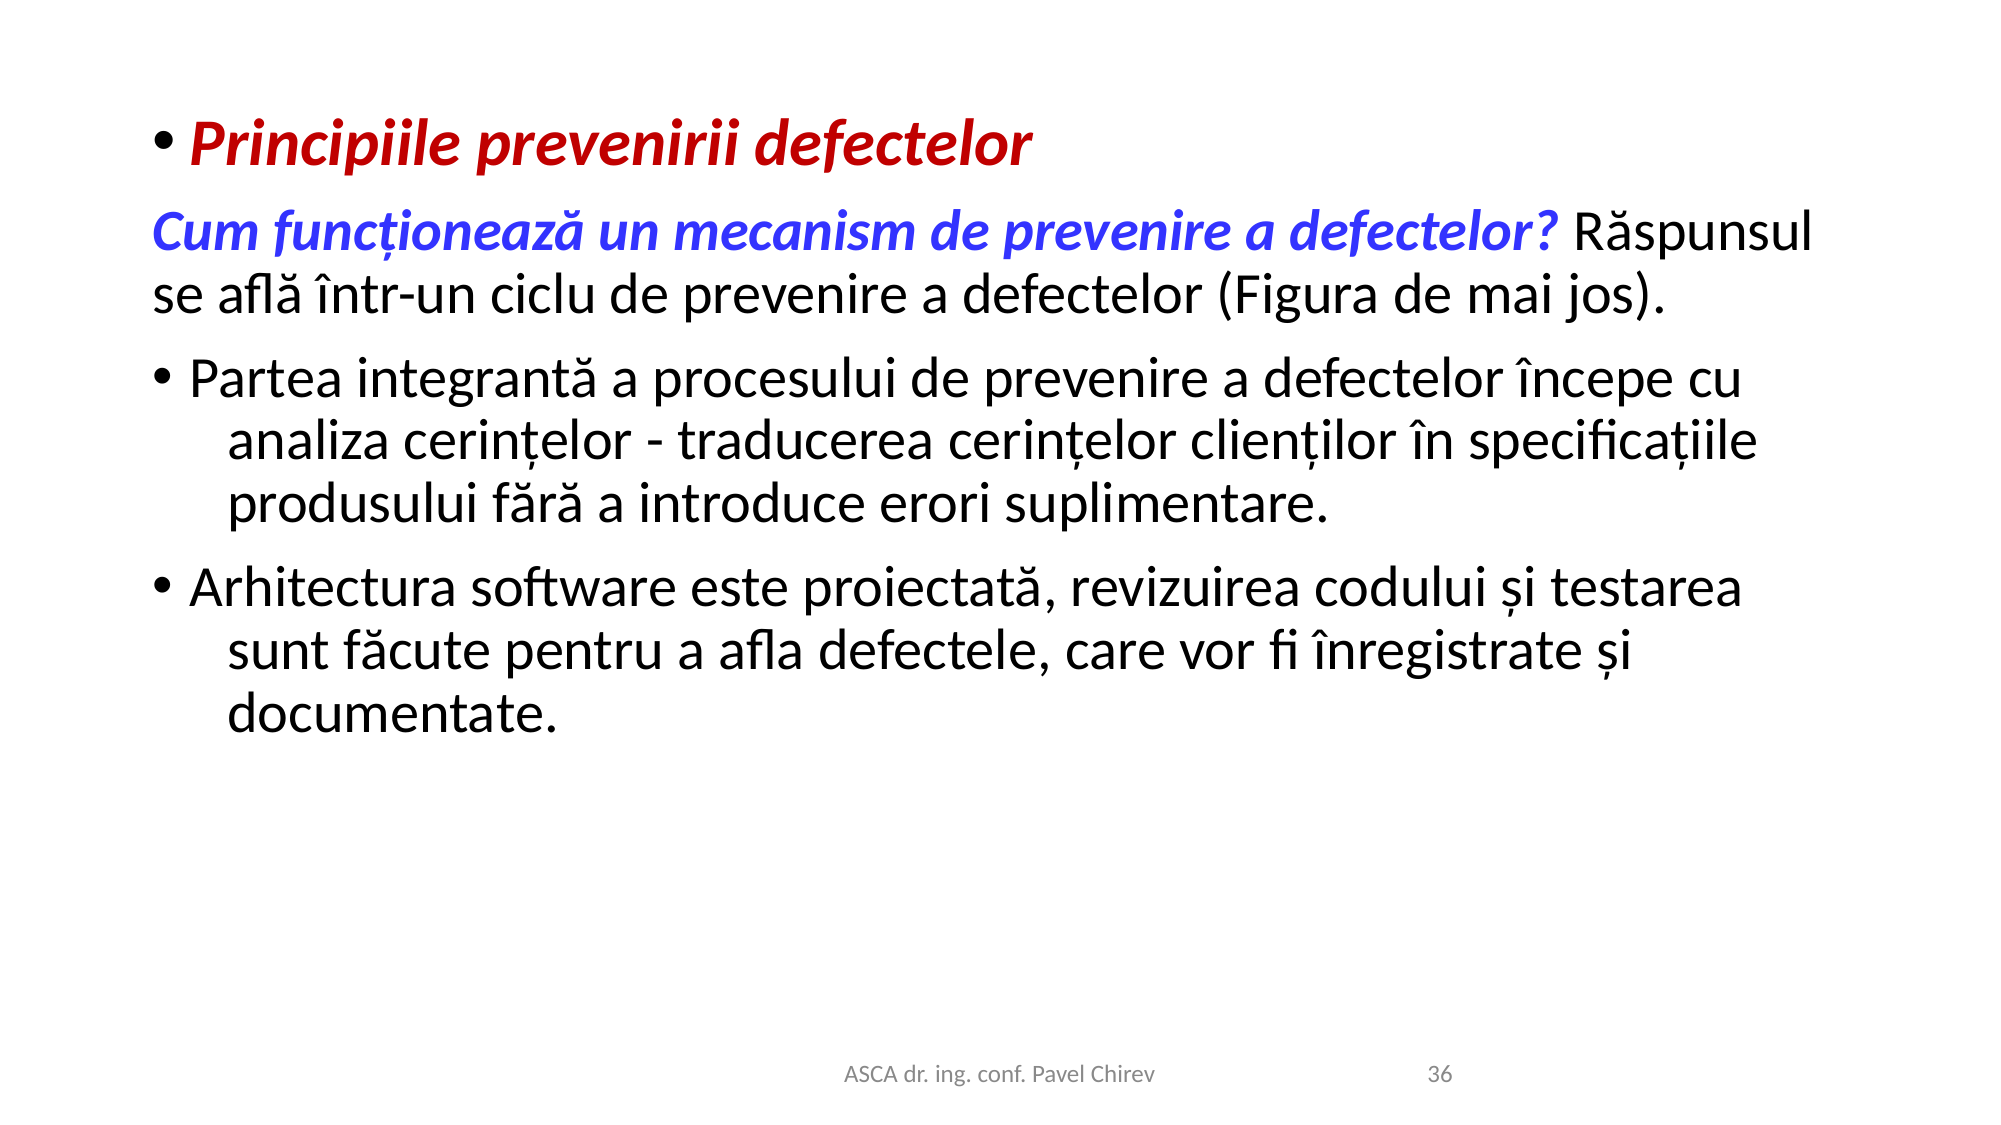

# Principiile prevenirii defectelor
Cum funcționează un mecanism de prevenire a defectelor? Răspunsul se află într-un ciclu de prevenire a defectelor (Figura de mai jos).
Partea integrantă a procesului de prevenire a defectelor începe cu analiza cerințelor - traducerea cerințelor clienților în specificațiile produsului fără a introduce erori suplimentare.
Arhitectura software este proiectată, revizuirea codului și testarea sunt făcute pentru a afla defectele, care vor fi înregistrate și documentate.
ASCA dr. ing. conf. Pavel Chirev